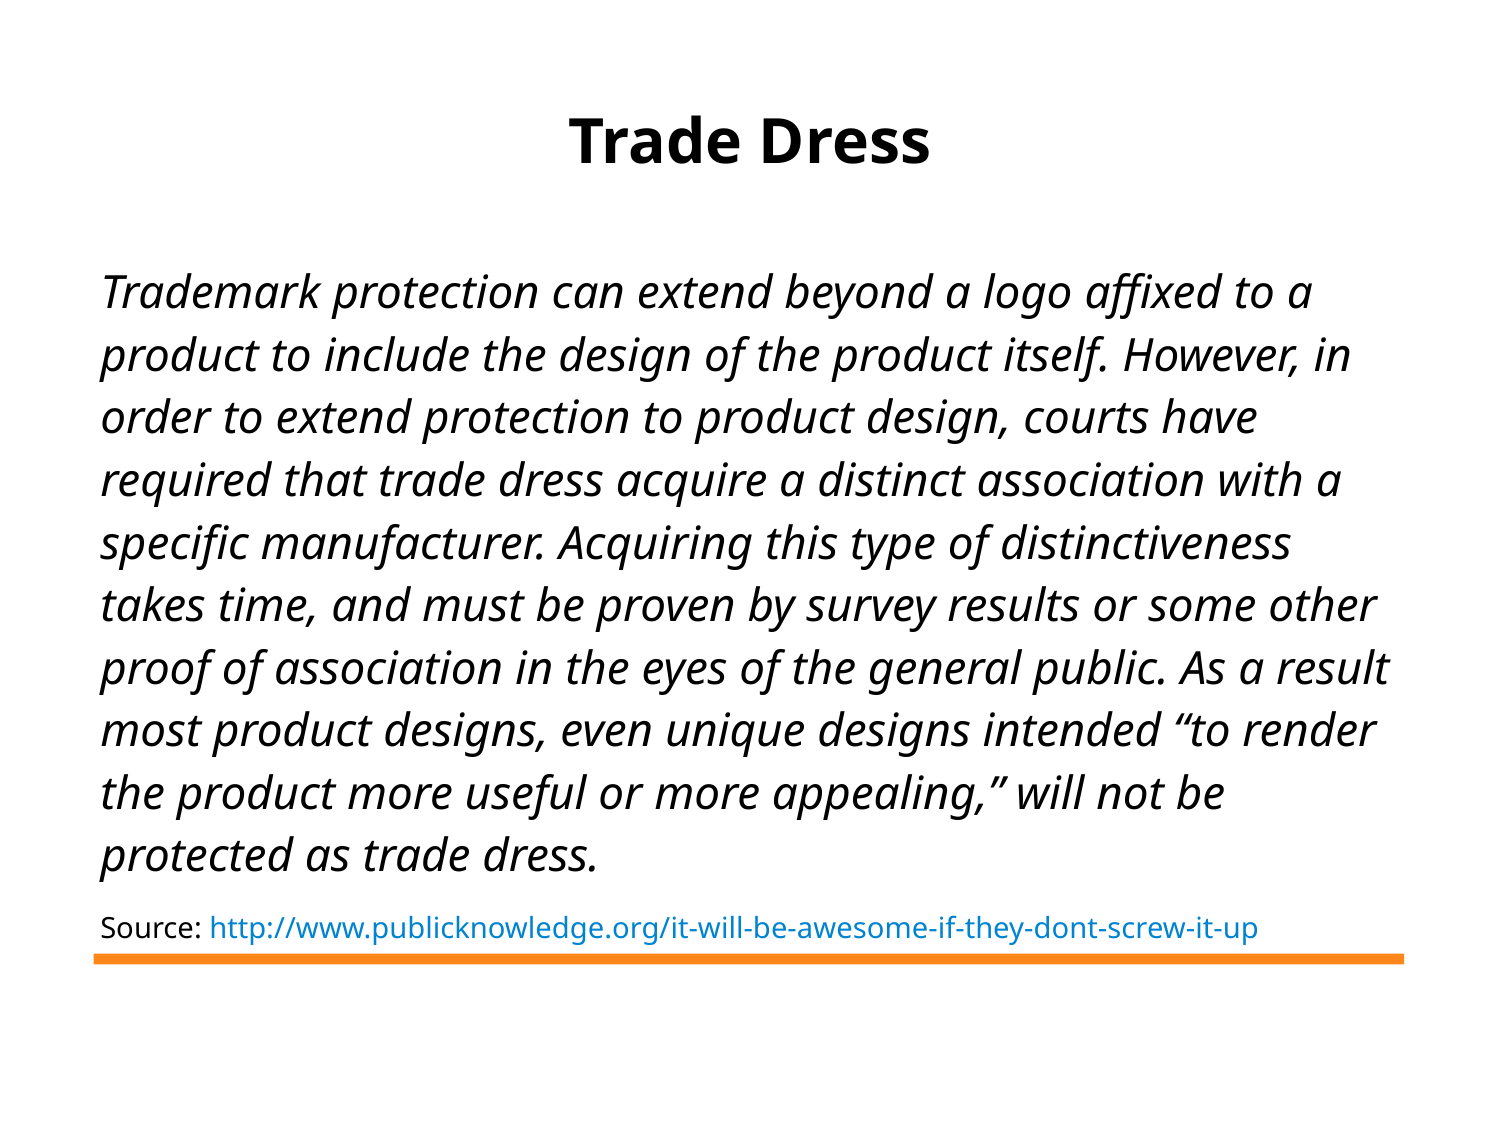

# Trade Dress
Trademark protection can extend beyond a logo affixed to a product to include the design of the product itself. However, in order to extend protection to product design, courts have required that trade dress acquire a distinct association with a specific manufacturer. Acquiring this type of distinctiveness takes time, and must be proven by survey results or some other proof of association in the eyes of the general public. As a result most product designs, even unique designs intended “to render the product more useful or more appealing,” will not be protected as trade dress.
Source: http://www.publicknowledge.org/it-will-be-awesome-if-they-dont-screw-it-up